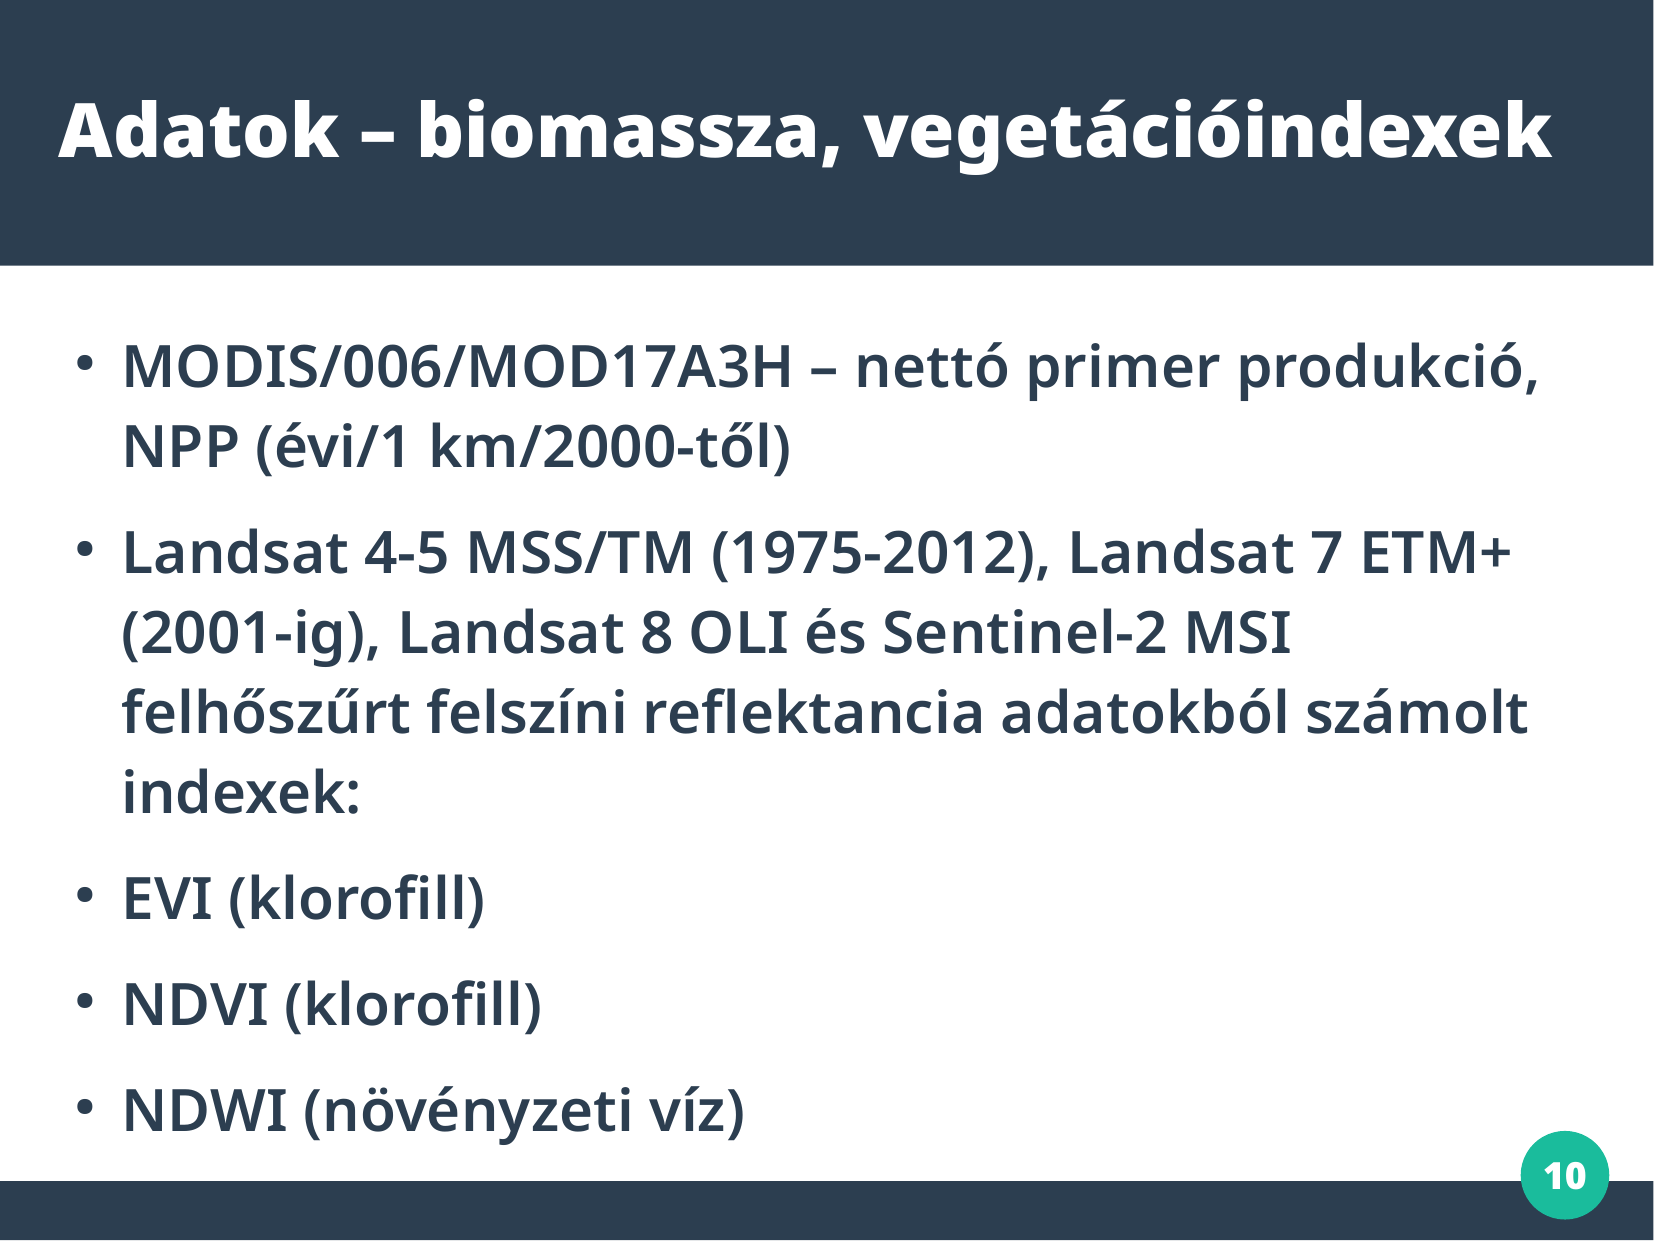

# Adatok – biomassza, vegetációindexek
MODIS/006/MOD17A3H – nettó primer produkció, NPP (évi/1 km/2000-től)
Landsat 4-5 MSS/TM (1975-2012), Landsat 7 ETM+ (2001-ig), Landsat 8 OLI és Sentinel-2 MSI felhőszűrt felszíni reflektancia adatokból számolt indexek:
EVI (klorofill)
NDVI (klorofill)
NDWI (növényzeti víz)
10